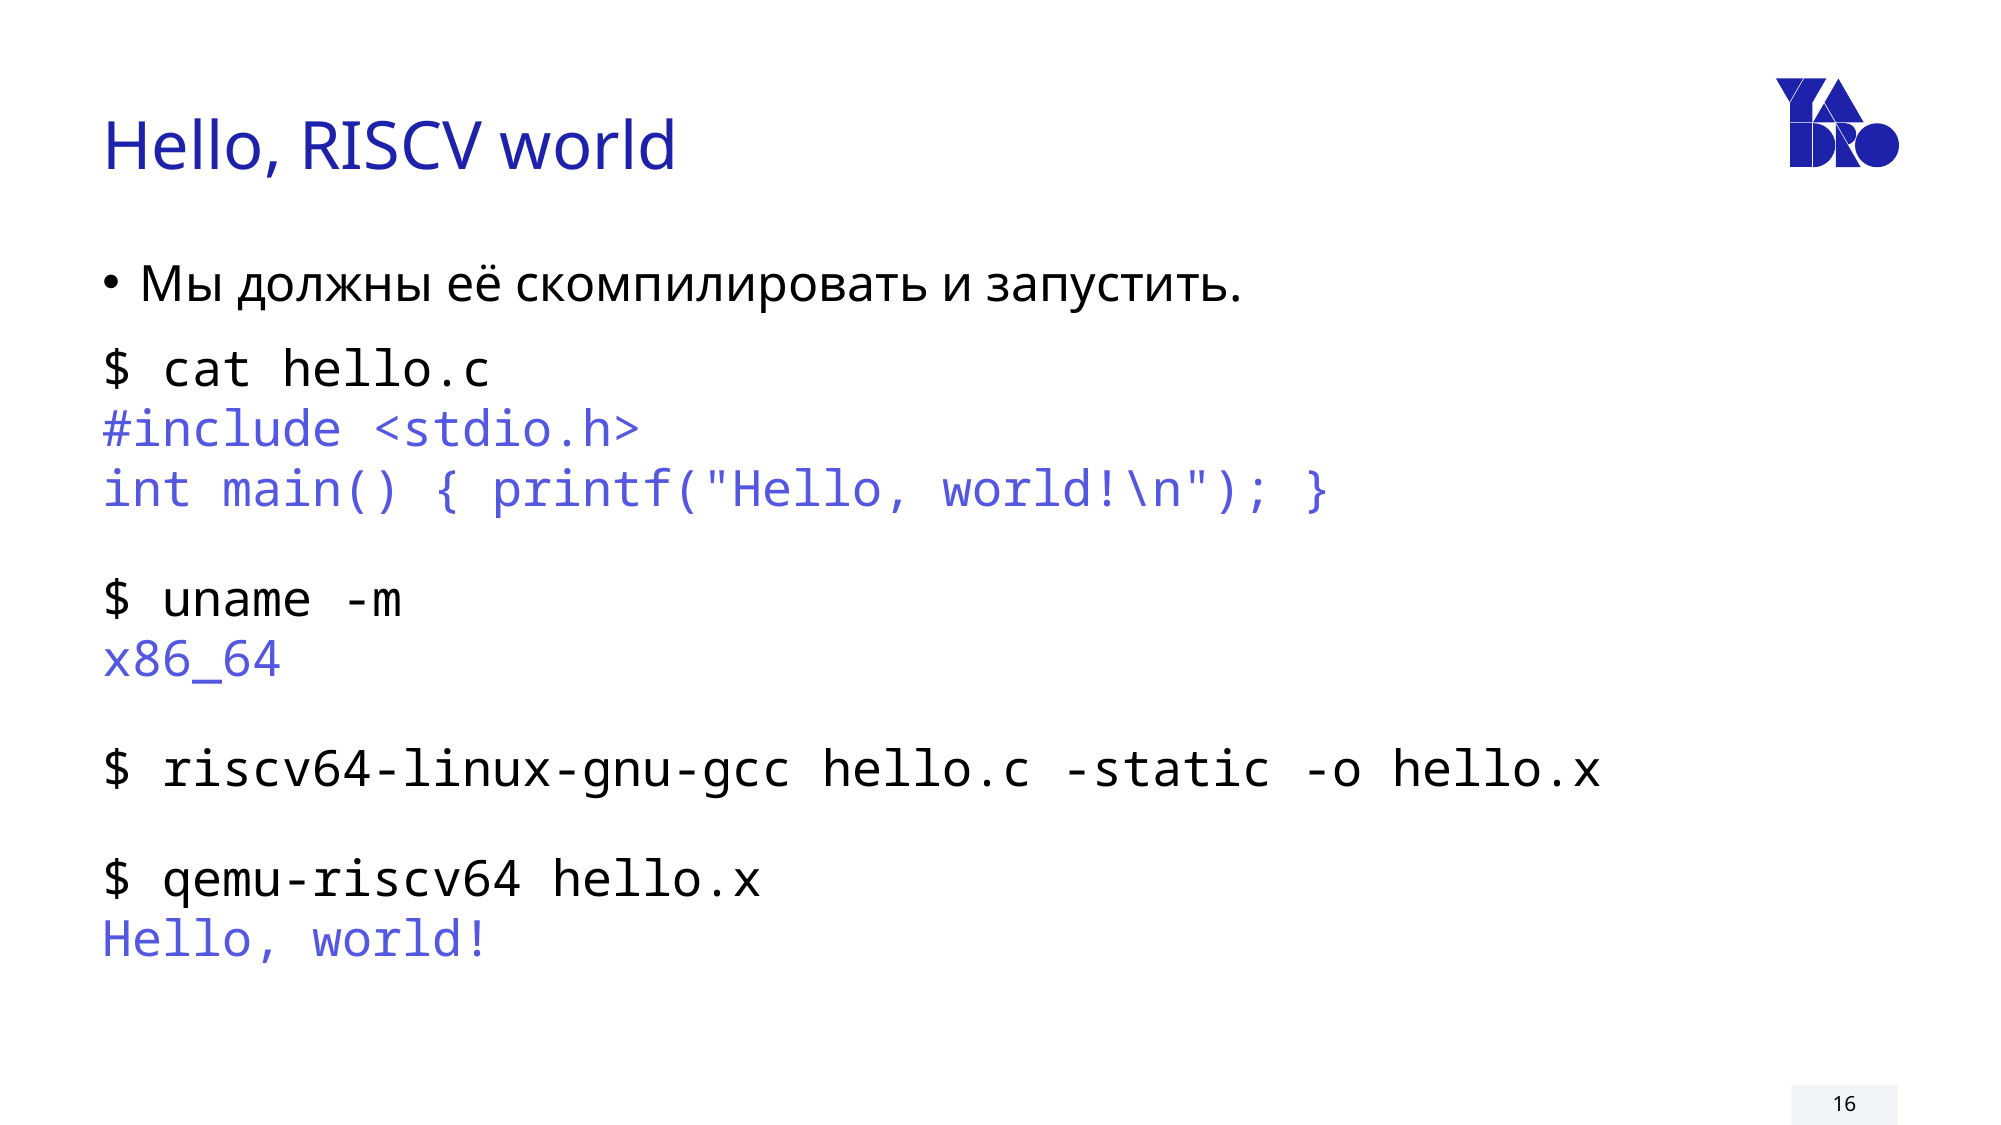

# Hello, RISCV world
Мы должны её скомпилировать и запустить.
$ cat hello.c
#include <stdio.h>
int main() { printf("Hello, world!\n"); }
$ uname -m
x86_64
$ riscv64-linux-gnu-gcc hello.c -static -o hello.x
$ qemu-riscv64 hello.x
Hello, world!